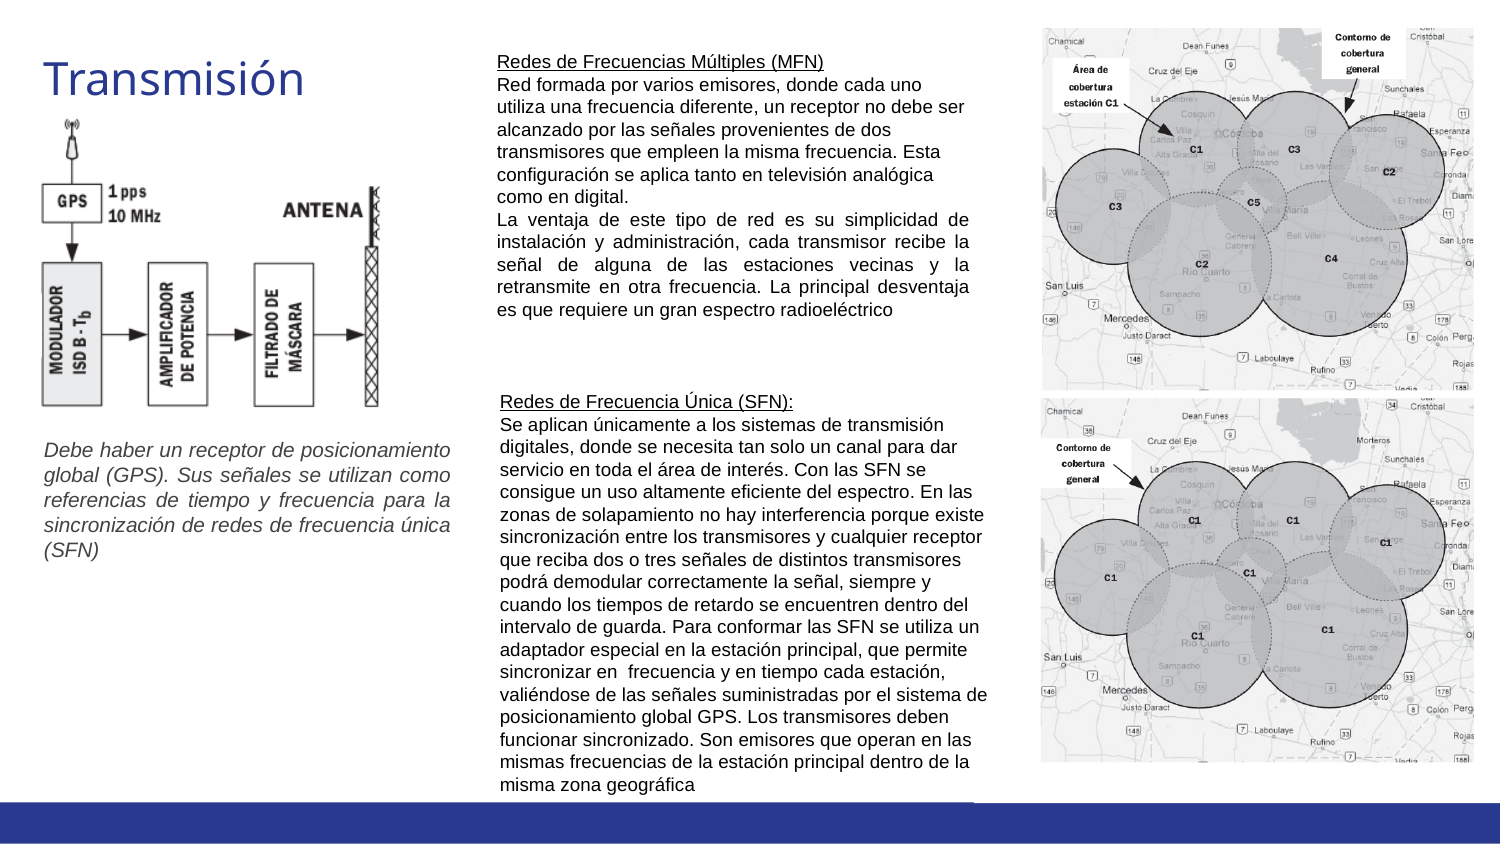

# Transmisión
Redes de Frecuencias Múltiples (MFN)
Red formada por varios emisores, donde cada uno utiliza una frecuencia diferente, un receptor no debe ser alcanzado por las señales provenientes de dos transmisores que empleen la misma frecuencia. Esta configuración se aplica tanto en televisión analógica como en digital.
La ventaja de este tipo de red es su simplicidad de instalación y administración, cada transmisor recibe la señal de alguna de las estaciones vecinas y la retransmite en otra frecuencia. La principal desventaja es que requiere un gran espectro radioeléctrico
Redes de Frecuencia Única (SFN):
Se aplican únicamente a los sistemas de transmisión digitales, donde se necesita tan solo un canal para dar servicio en toda el área de interés. Con las SFN se consigue un uso altamente eficiente del espectro. En las zonas de solapamiento no hay interferencia porque existe sincronización entre los transmisores y cualquier receptor que reciba dos o tres señales de distintos transmisores podrá demodular correctamente la señal, siempre y cuando los tiempos de retardo se encuentren dentro del intervalo de guarda. Para conformar las SFN se utiliza un adaptador especial en la estación principal, que permite sincronizar en frecuencia y en tiempo cada estación, valiéndose de las señales suministradas por el sistema de posicionamiento global GPS. Los transmisores deben funcionar sincronizado. Son emisores que operan en las mismas frecuencias de la estación principal dentro de la misma zona geográfica
Debe haber un receptor de posicionamiento global (GPS). Sus señales se utilizan como referencias de tiempo y frecuencia para la sincronización de redes de frecuencia única (SFN)